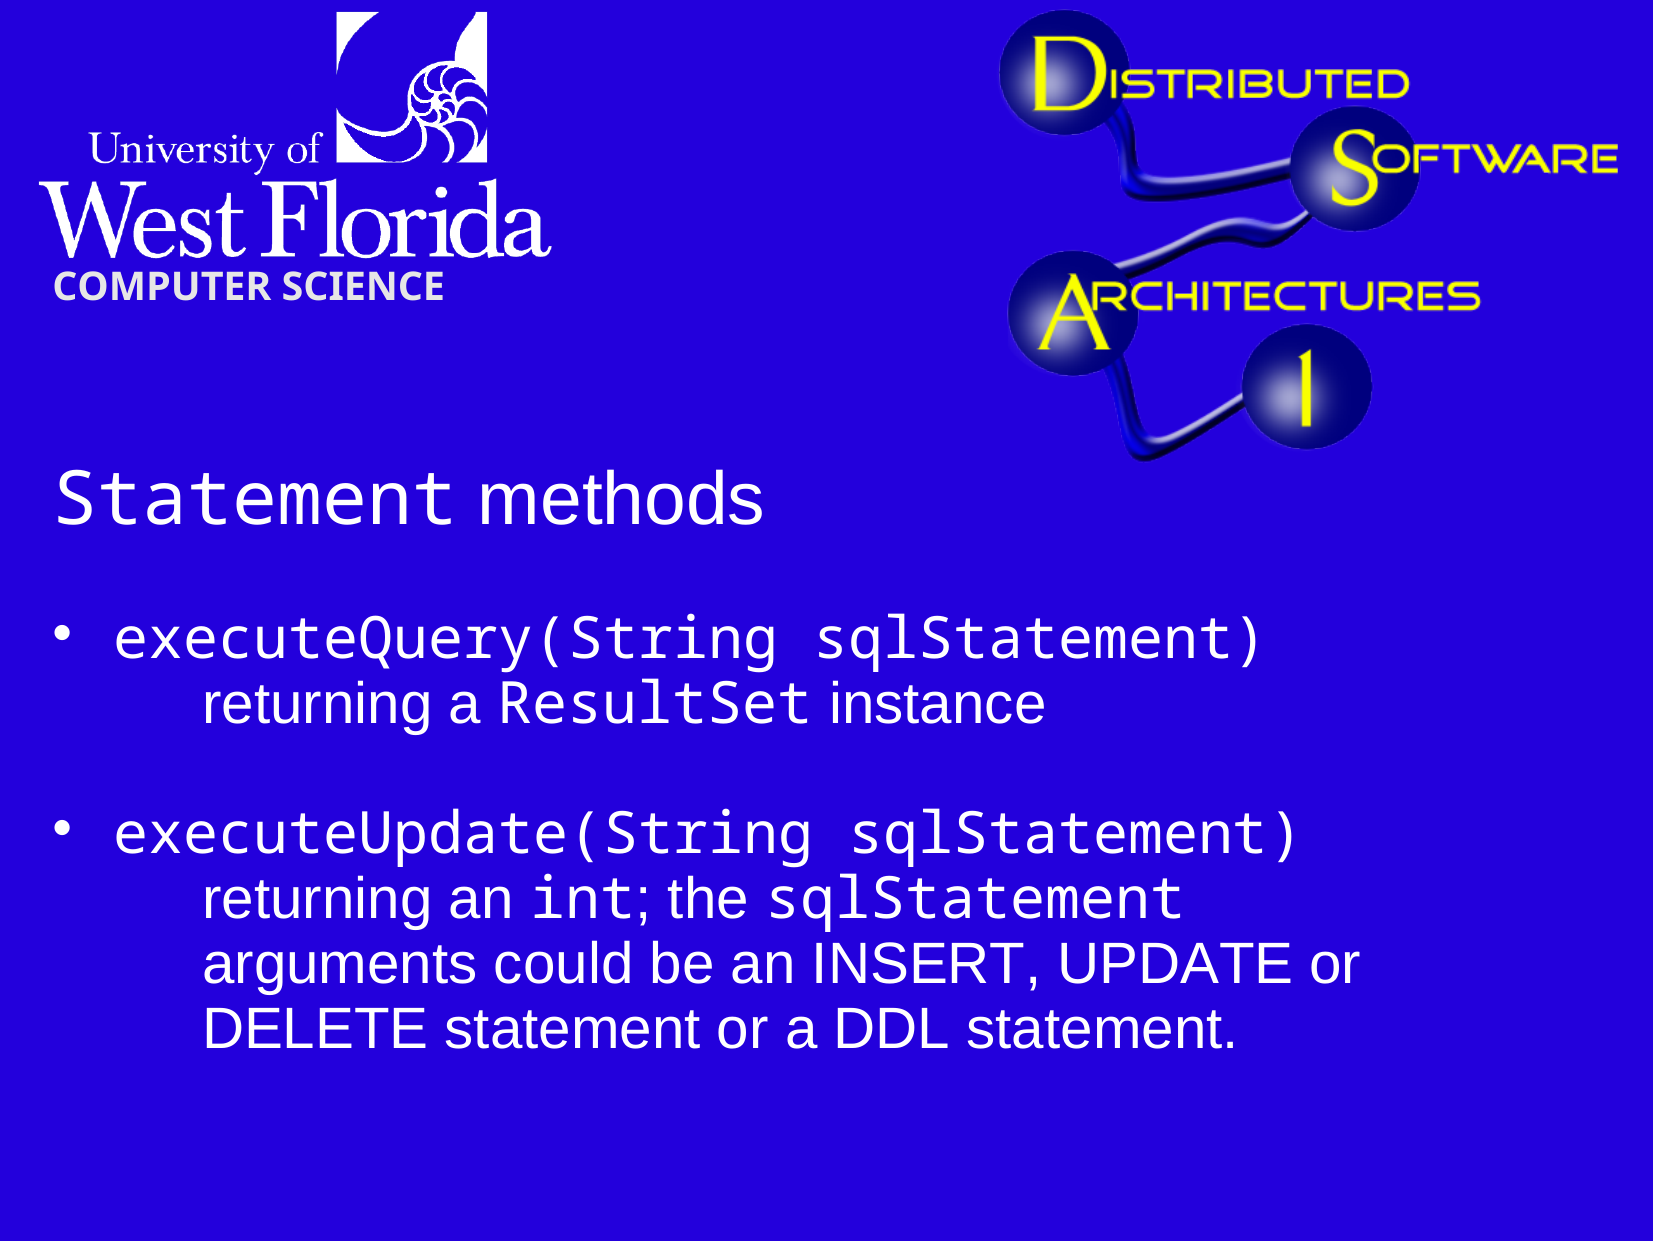

COMPUTER SCIENCE
Statement methods
 executeQuery(String sqlStatement)
		returning a ResultSet instance
 executeUpdate(String sqlStatement)
		returning an int; the sqlStatement
		arguments could be an INSERT, UPDATE or 		DELETE statement or a DDL statement.